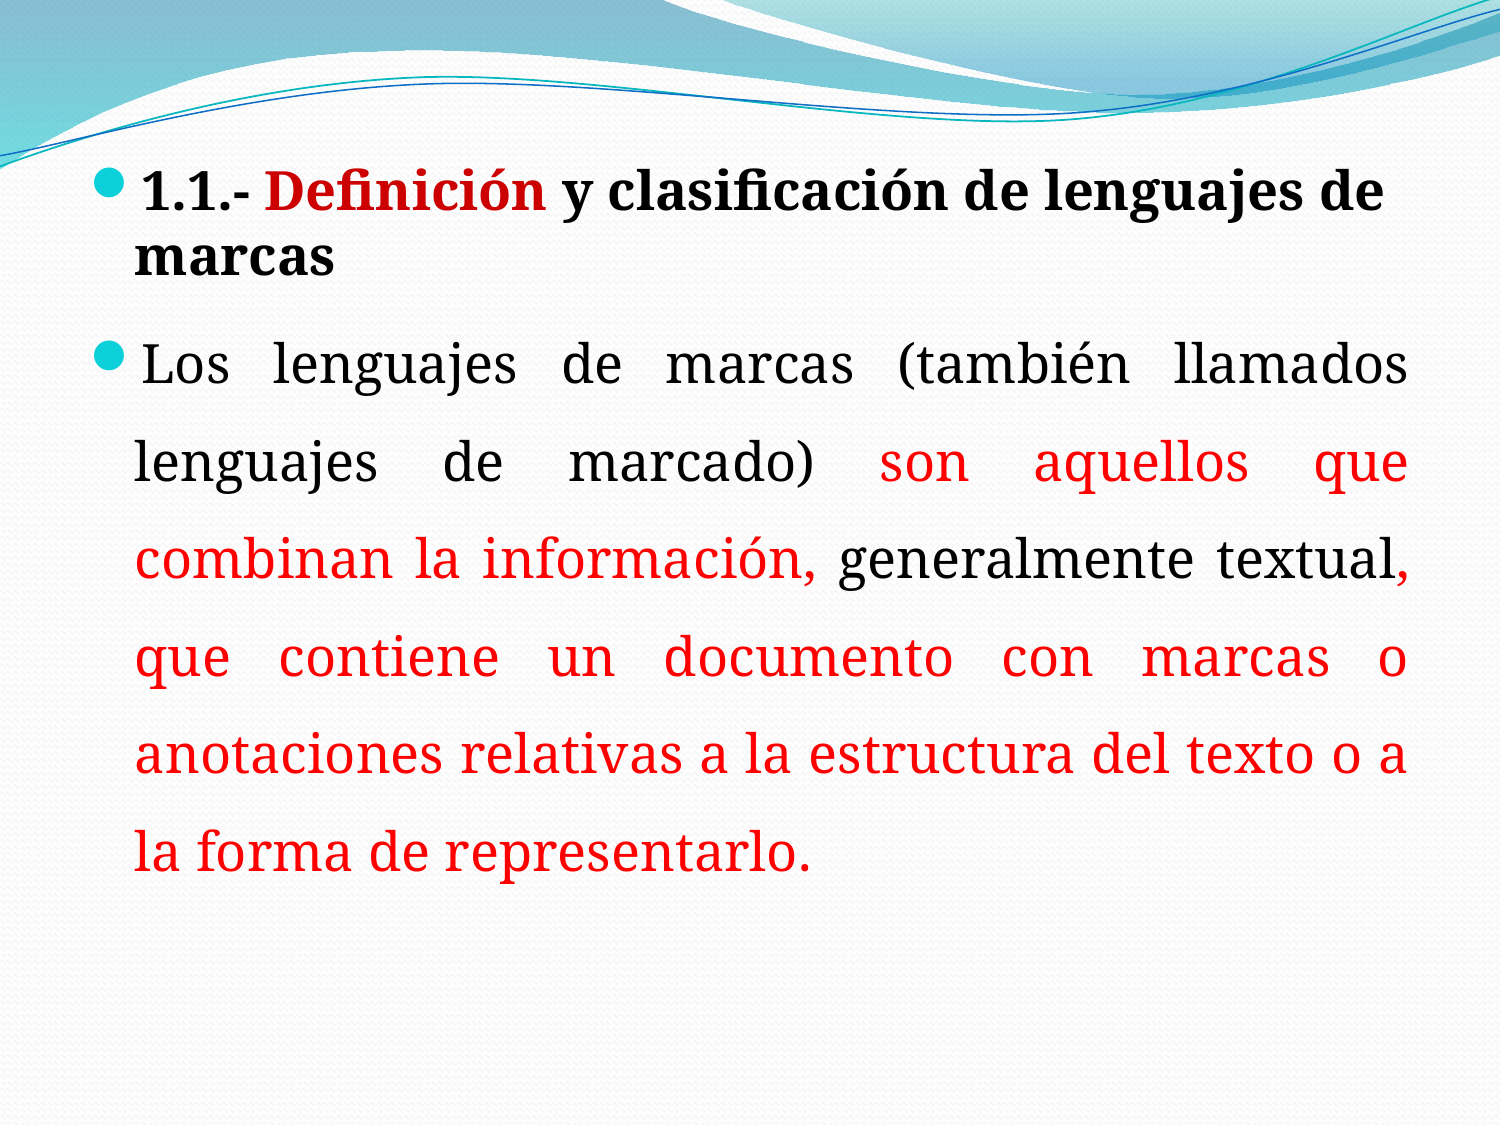

# 1.1.- Definición y clasificación de lenguajes de marcas
Los lenguajes de marcas (también llamados lenguajes de marcado) son aquellos que combinan la información, generalmente textual, que contiene un documento con marcas o anotaciones relativas a la estructura del texto o a la forma de representarlo.